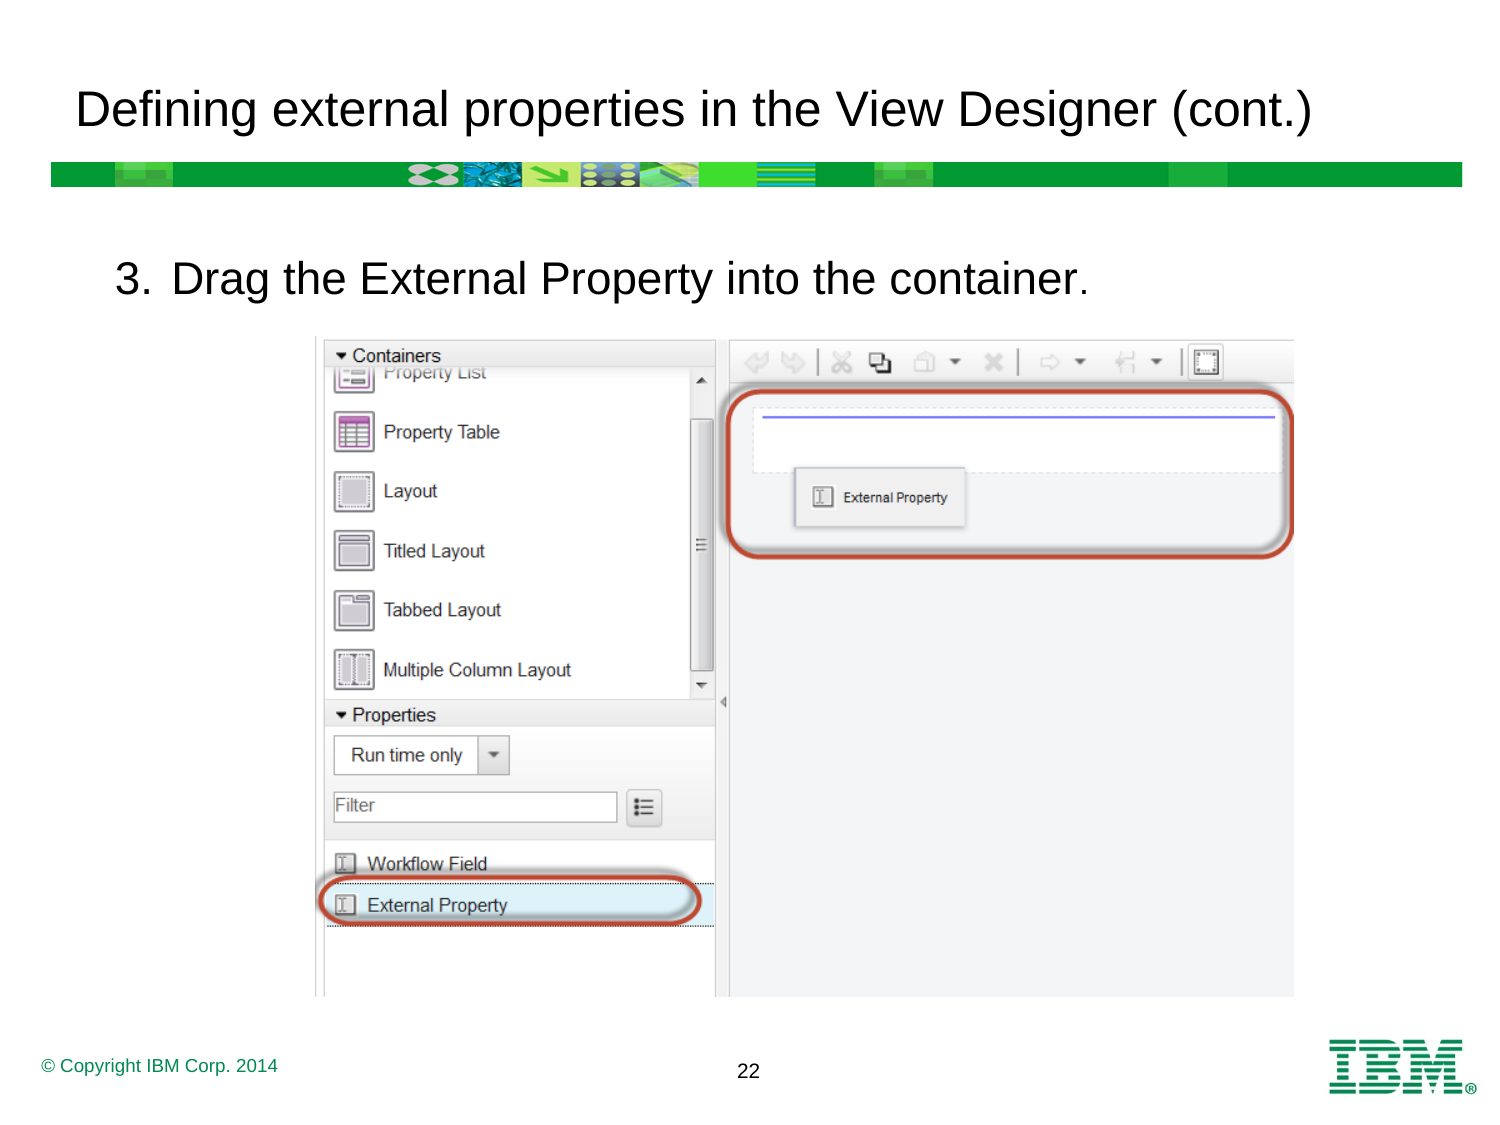

# Defining external properties in the View Designer (cont.)
Drag the External Property into the container.
22